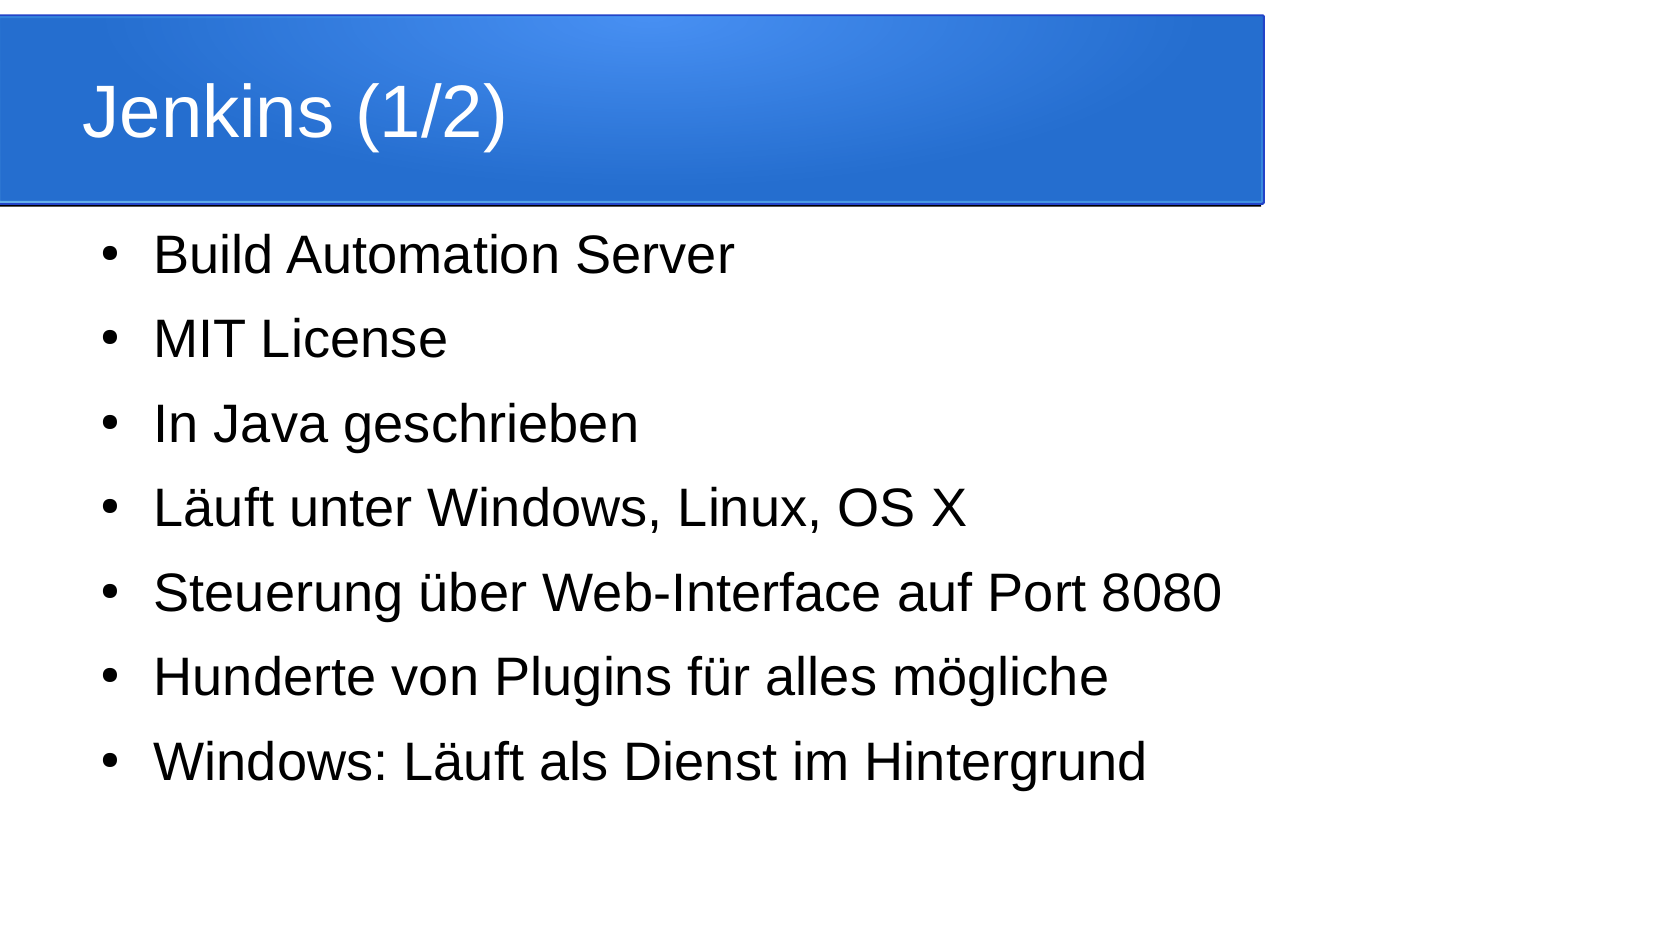

# Jenkins (1/2)
Build Automation Server
MIT License
In Java geschrieben
Läuft unter Windows, Linux, OS X
Steuerung über Web-Interface auf Port 8080
Hunderte von Plugins für alles mögliche
Windows: Läuft als Dienst im Hintergrund